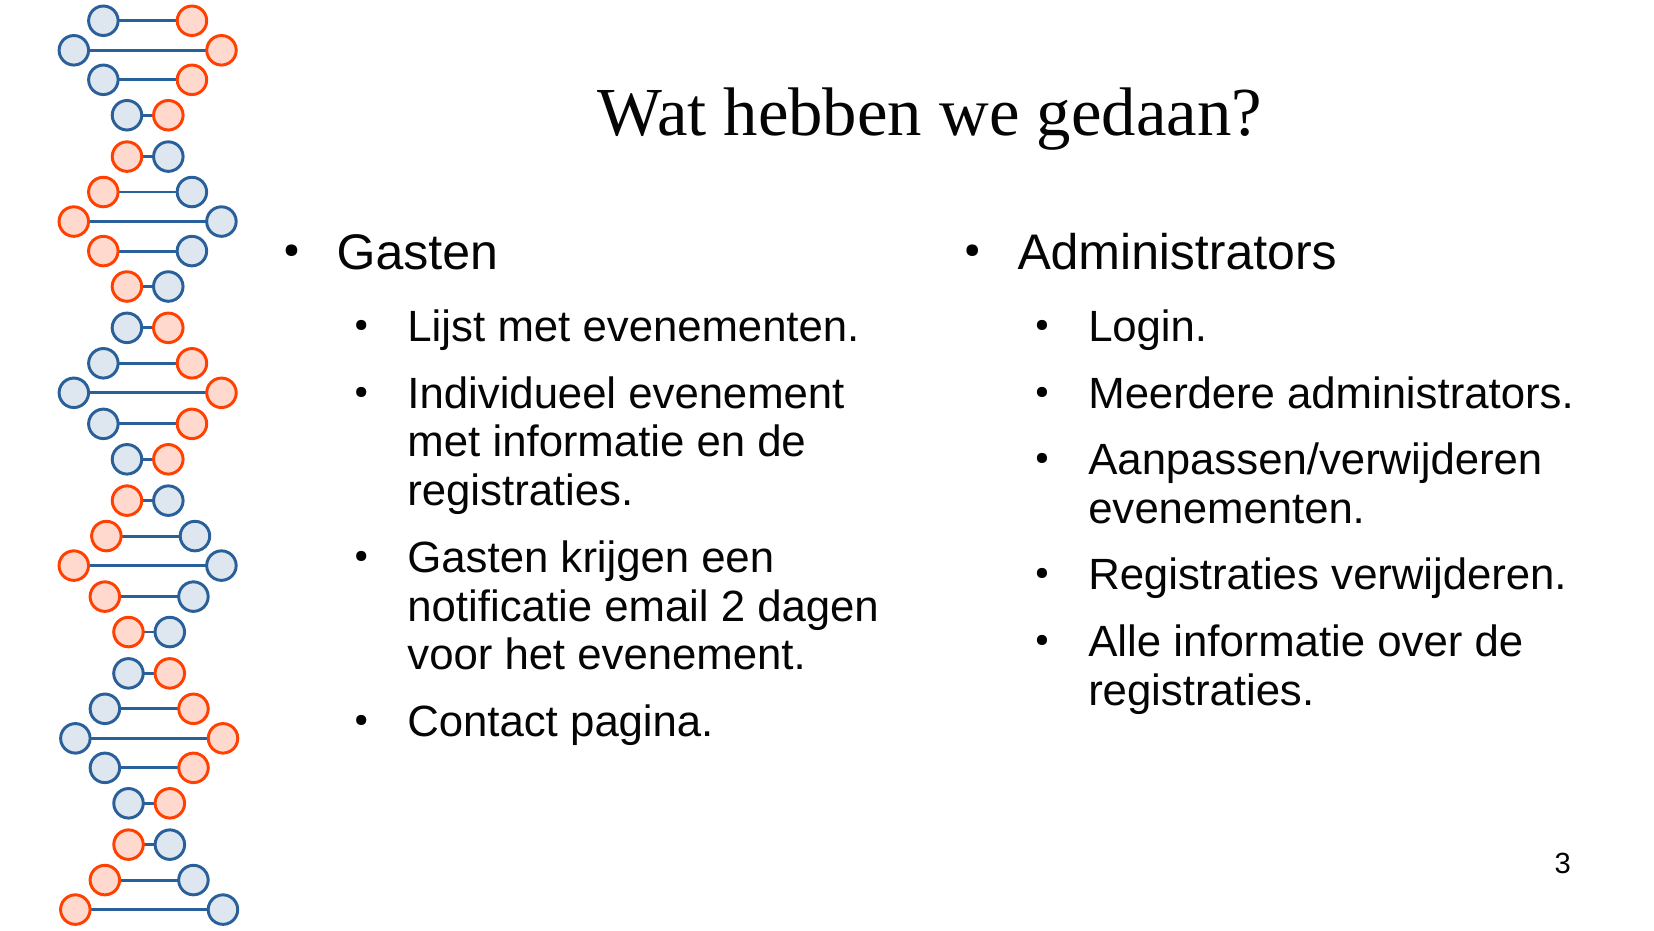

# Wat hebben we gedaan?
Gasten
Lijst met evenementen.
Individueel evenement met informatie en de registraties.
Gasten krijgen een notificatie email 2 dagen voor het evenement.
Contact pagina.
Administrators
Login.
Meerdere administrators.
Aanpassen/verwijderen evenementen.
Registraties verwijderen.
Alle informatie over de registraties.
3